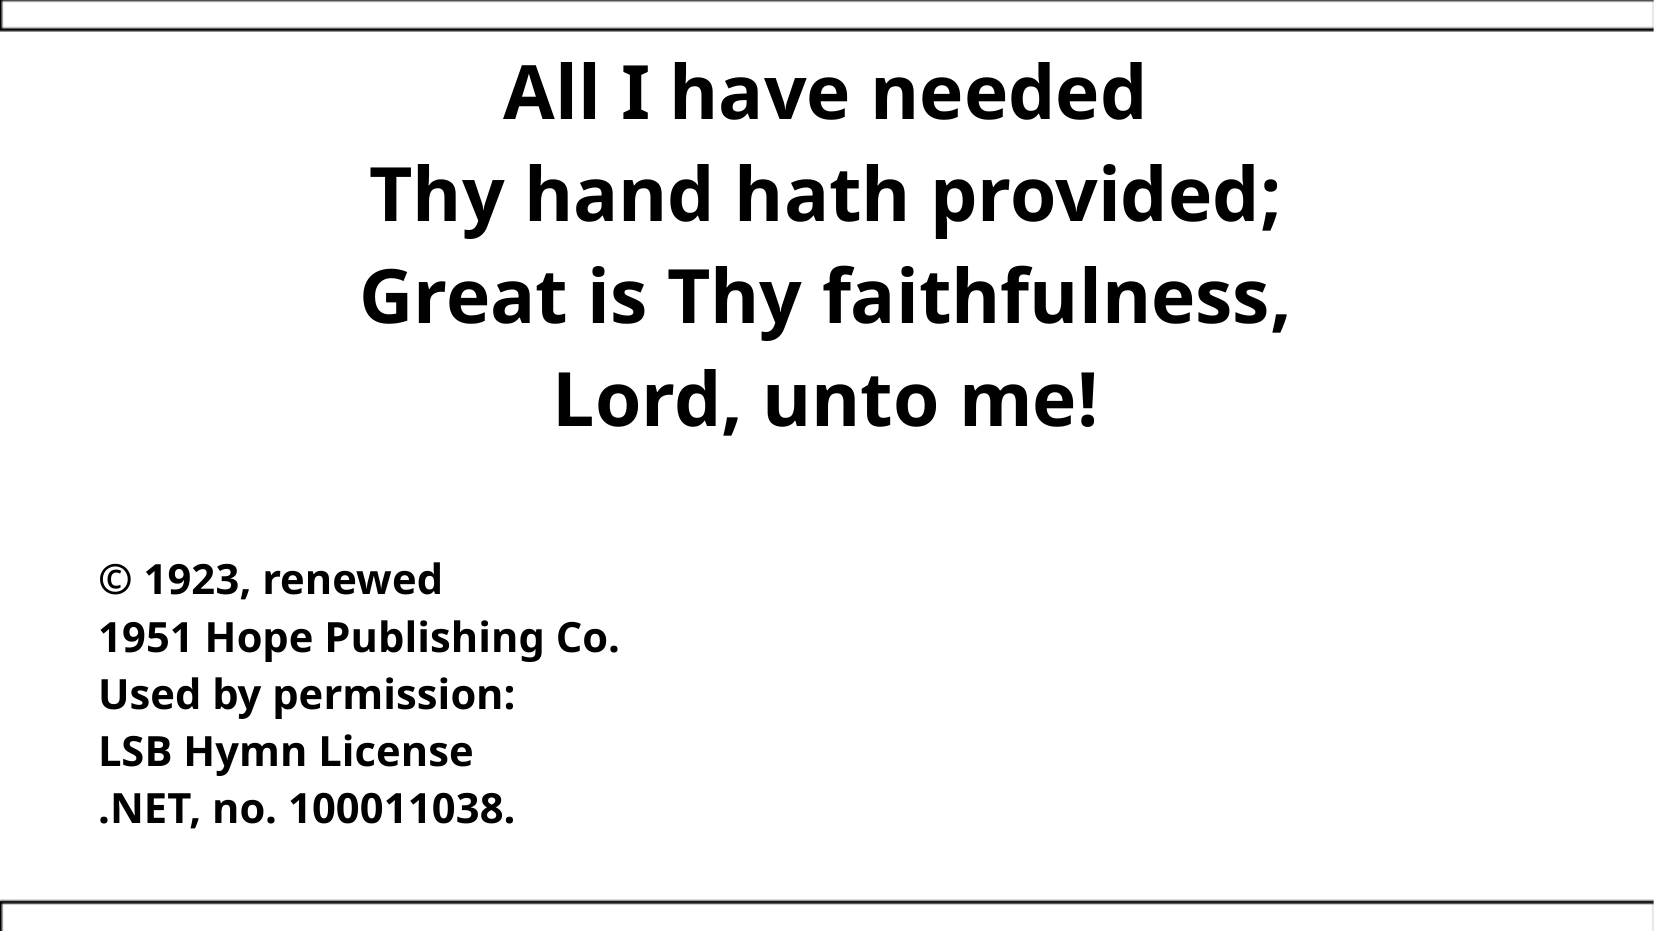

All I have needed
Thy hand hath provided;
Great is Thy faithfulness,
Lord, unto me!
© 1923, renewed
1951 Hope Publishing Co.
Used by permission:
LSB Hymn License
.NET, no. 100011038.